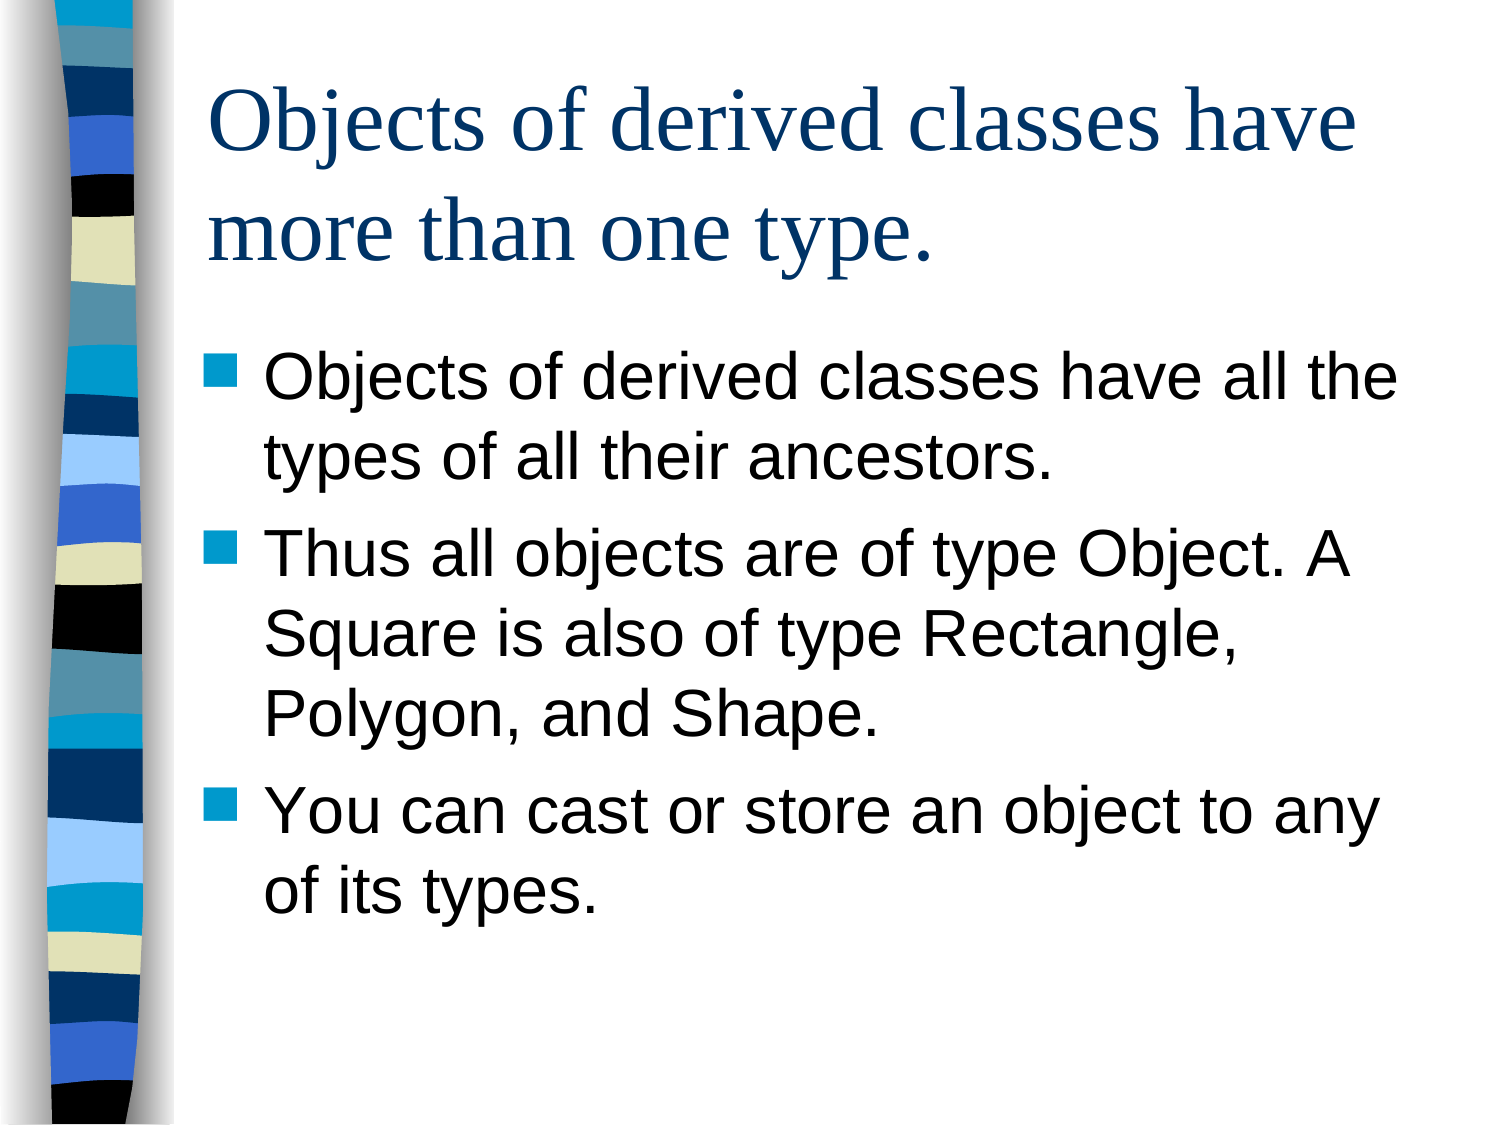

# Objects of derived classes have more than one type.
Objects of derived classes have all the types of all their ancestors.
Thus all objects are of type Object. A Square is also of type Rectangle, Polygon, and Shape.
You can cast or store an object to any of its types.